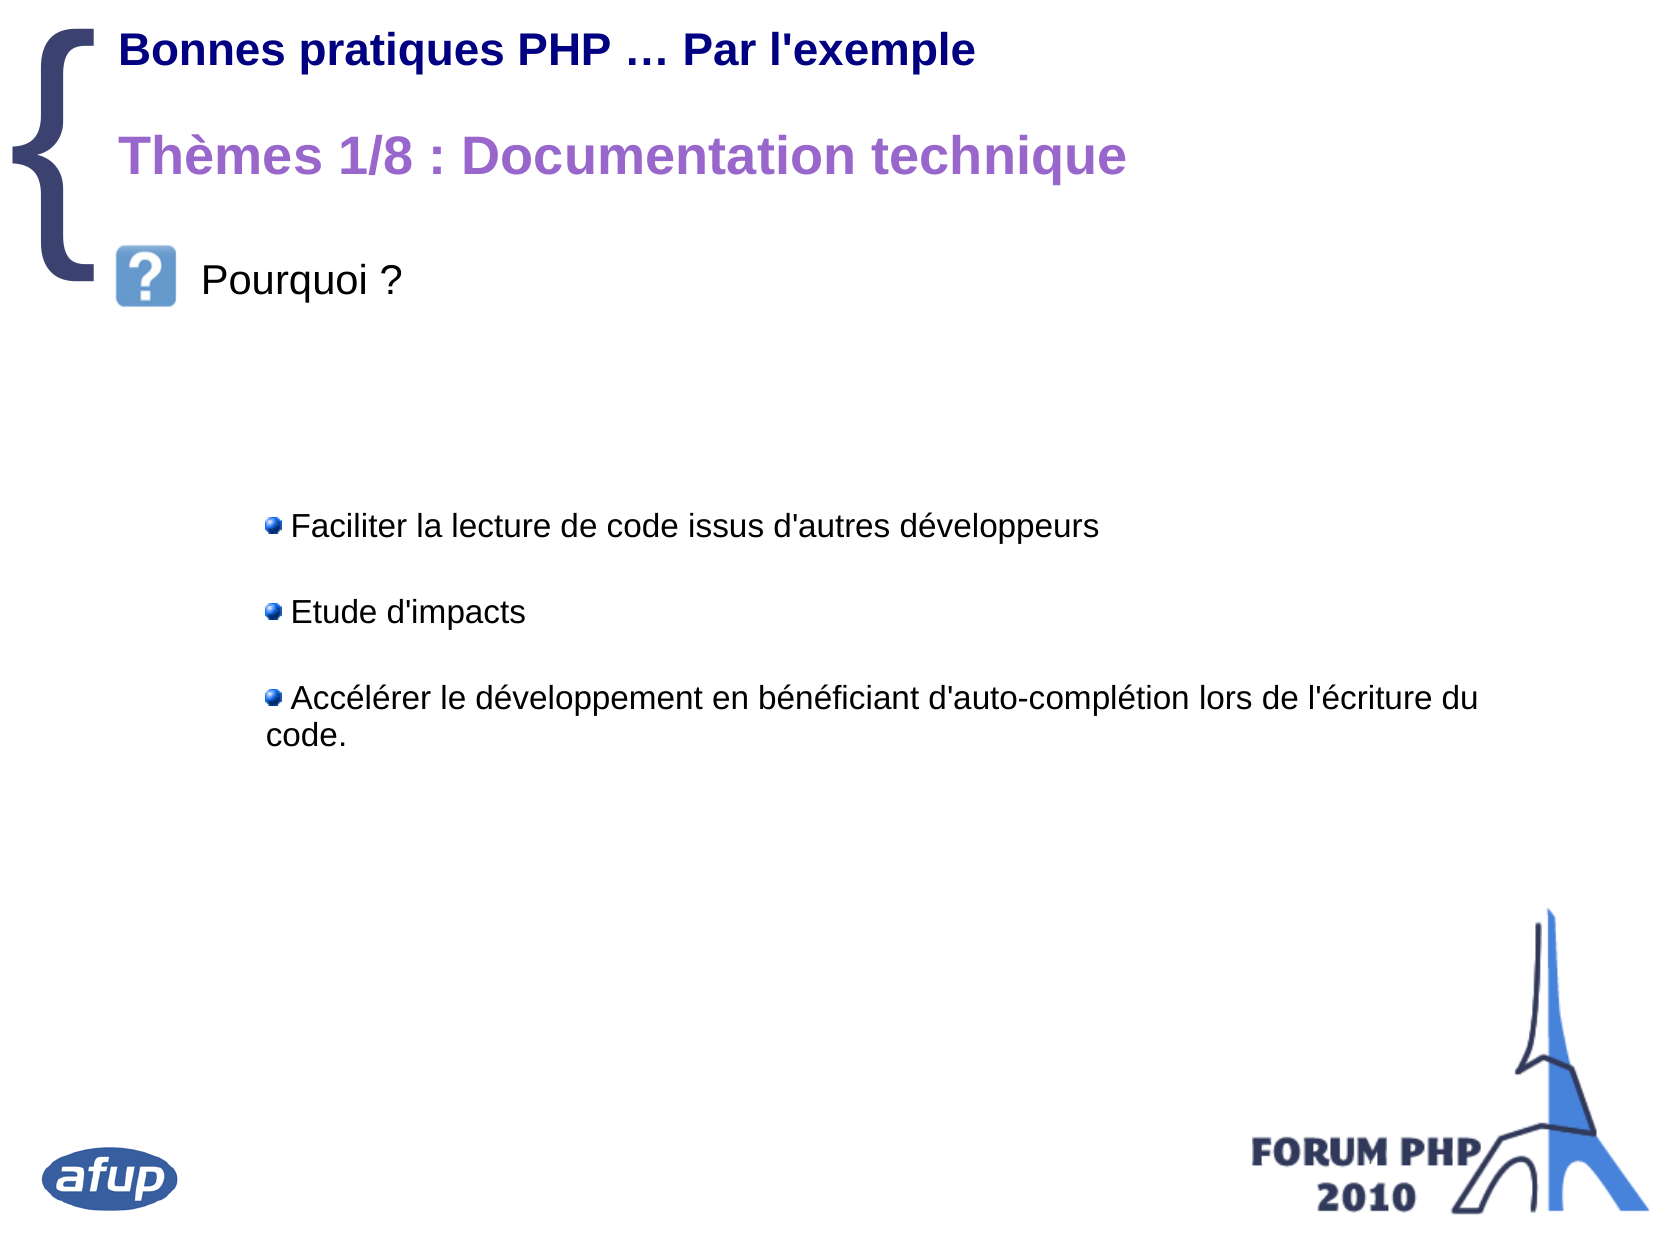

# Bonnes pratiques PHP … Par l'exemple Thèmes 1/8 : Documentation technique
Pourquoi ?
 Faciliter la lecture de code issus d'autres développeurs
 Etude d'impacts
 Accélérer le développement en bénéficiant d'auto-complétion lors de l'écriture du code.